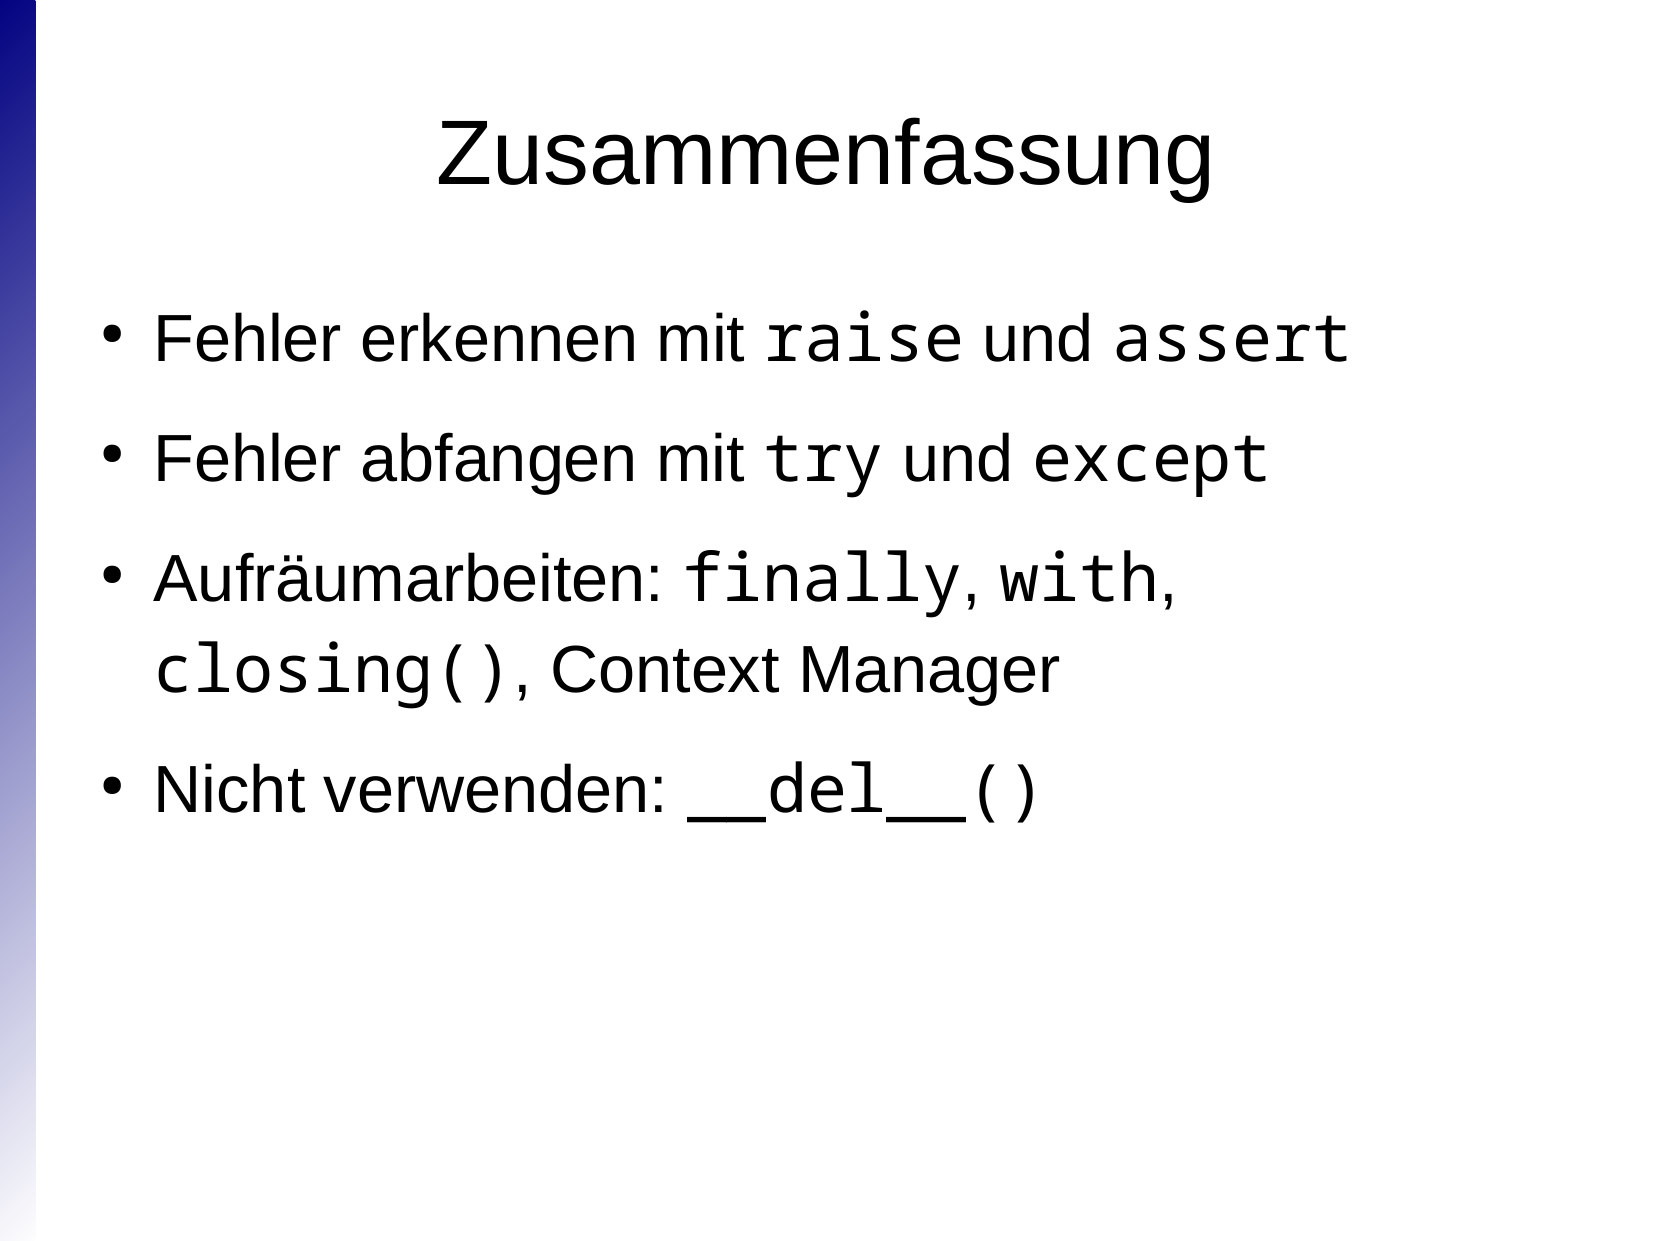

# Zusammenfassung
Fehler erkennen mit raise und assert
Fehler abfangen mit try und except
Aufräumarbeiten: finally, with, closing(), Context Manager
Nicht verwenden: __del__()